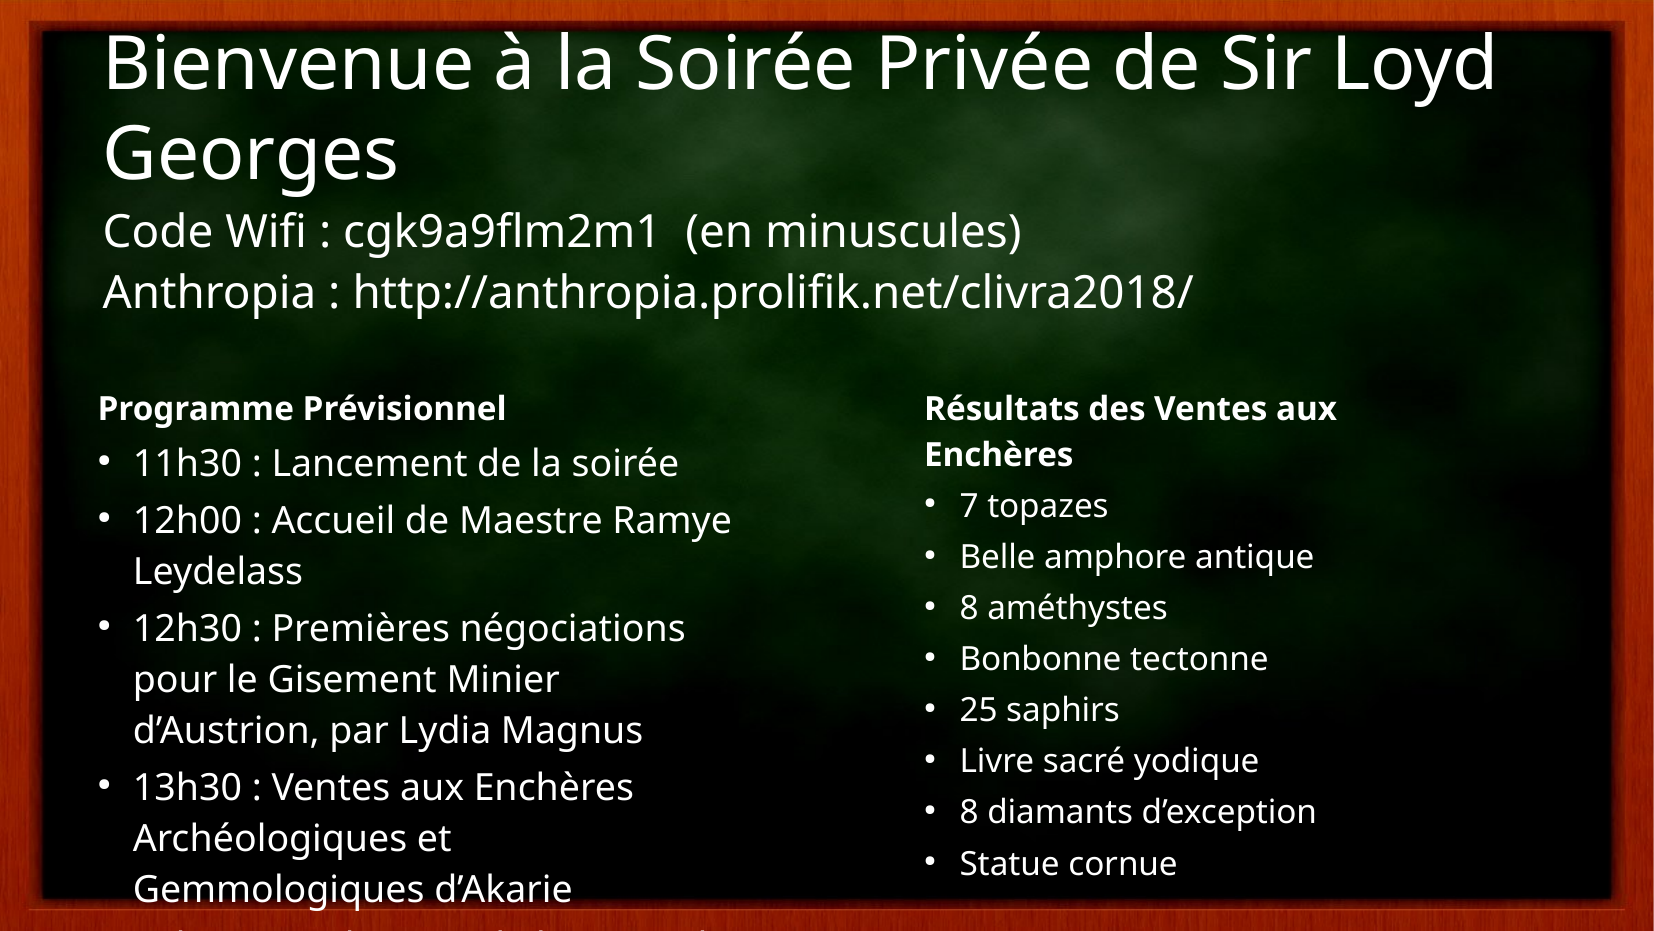

# Bienvenue à la Soirée Privée de Sir Loyd Georges
Code Wifi : cgk9a9flm2m1 (en minuscules)
Anthropia : http://anthropia.prolifik.net/clivra2018/
Programme Prévisionnel
11h30 : Lancement de la soirée
12h00 : Accueil de Maestre Ramye Leydelass
12h30 : Premières négociations pour le Gisement Minier d’Austrion, par Lydia Magnus
13h30 : Ventes aux Enchères Archéologiques et Gemmologiques d’Akarie
15h00 : Finalisation de la vente du Gisement Minier
16h00 : Service des boissons chaudes
Résultats des Ventes aux Enchères
7 topazes
Belle amphore antique
8 améthystes
Bonbonne tectonne
25 saphirs
Livre sacré yodique
8 diamants d’exception
Statue cornue